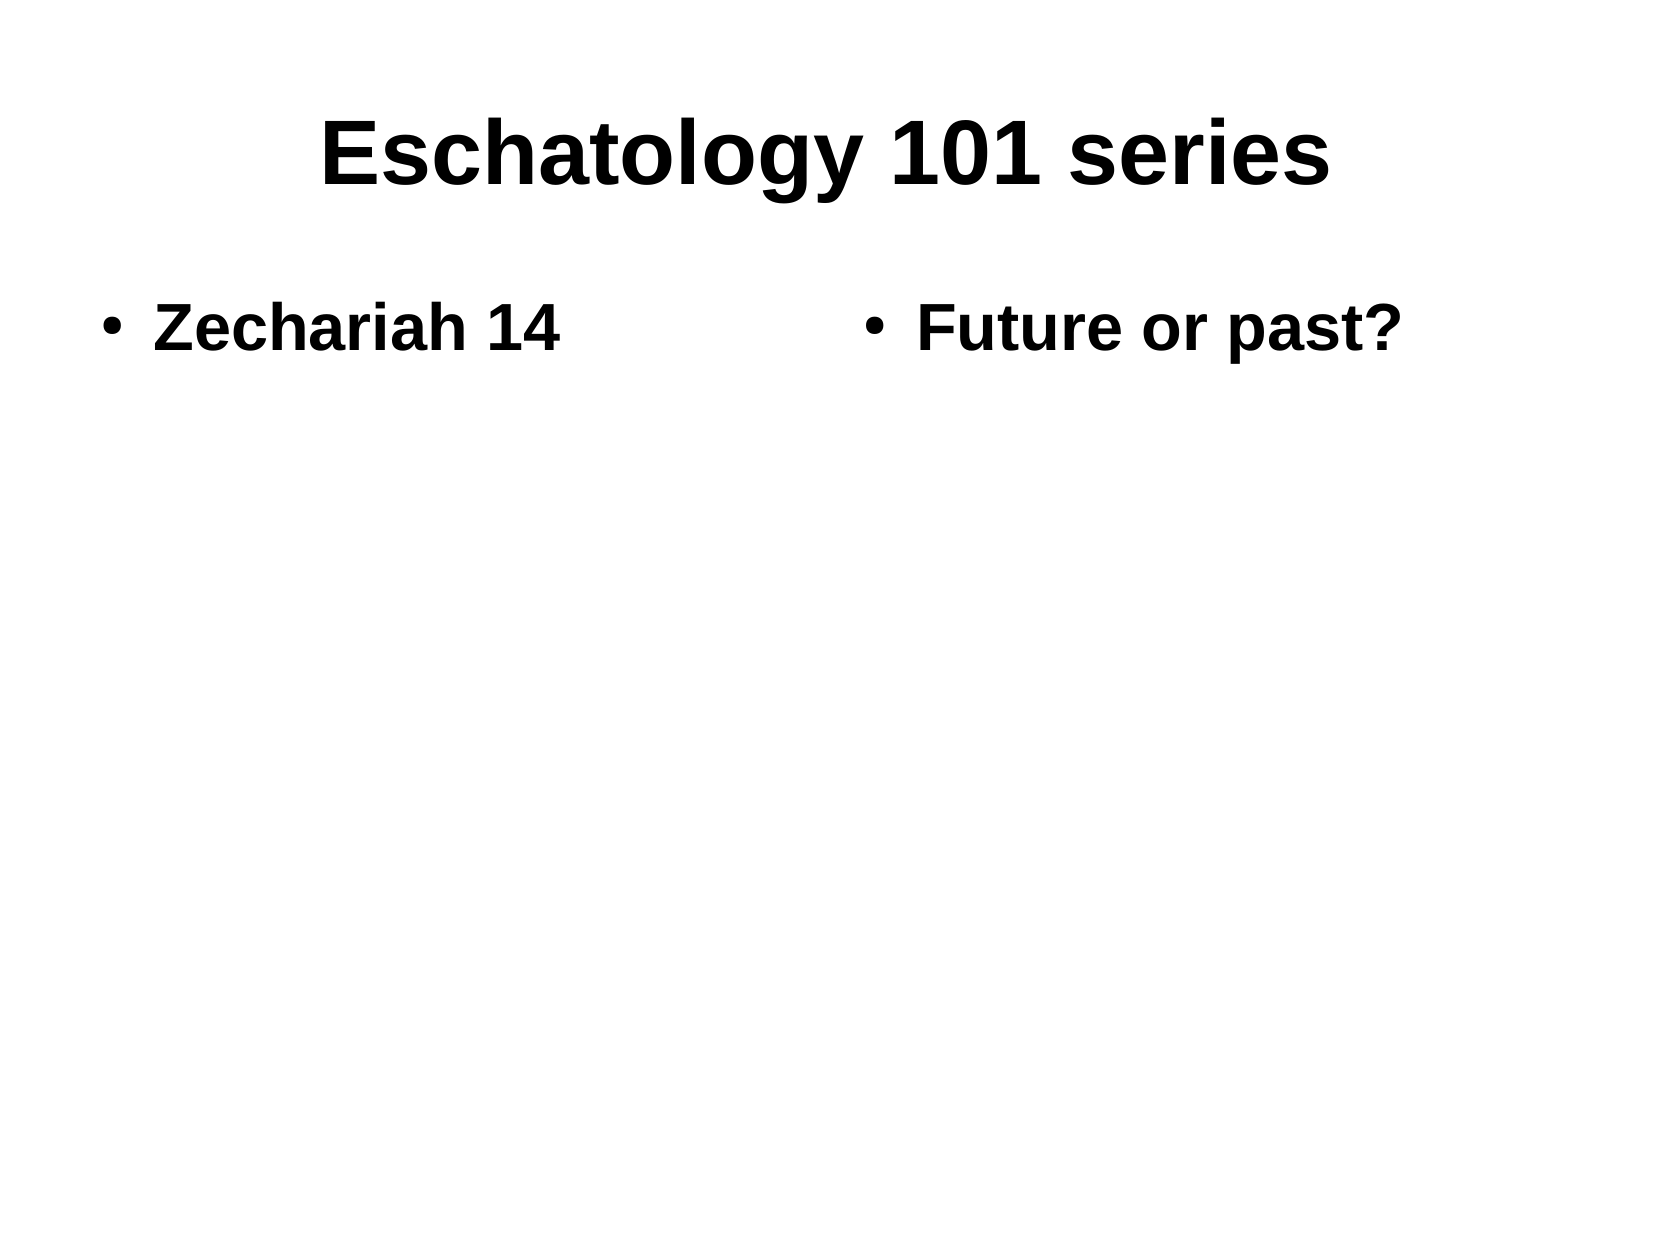

# Eschatology 101 series
Zechariah 14
Future or past?